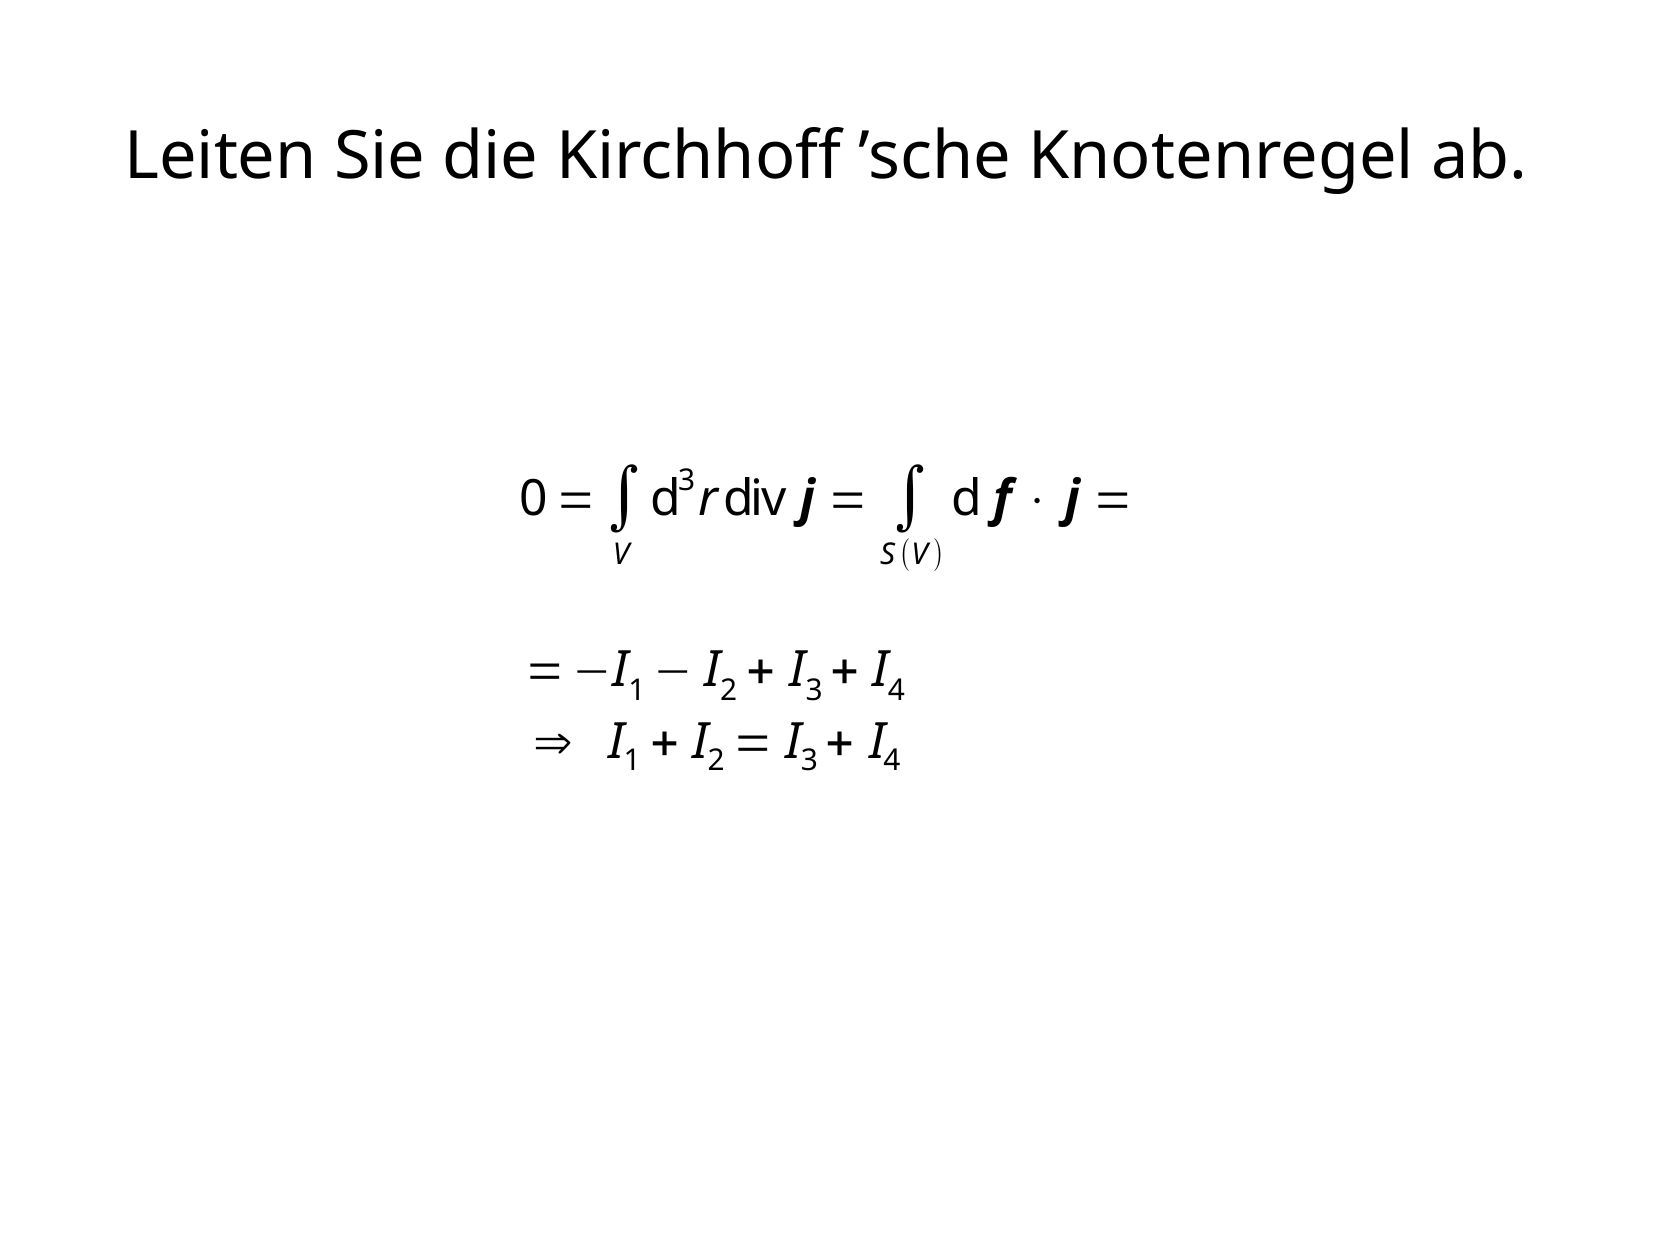

# Leiten Sie die Kirchhoff ’sche Knotenregel ab.